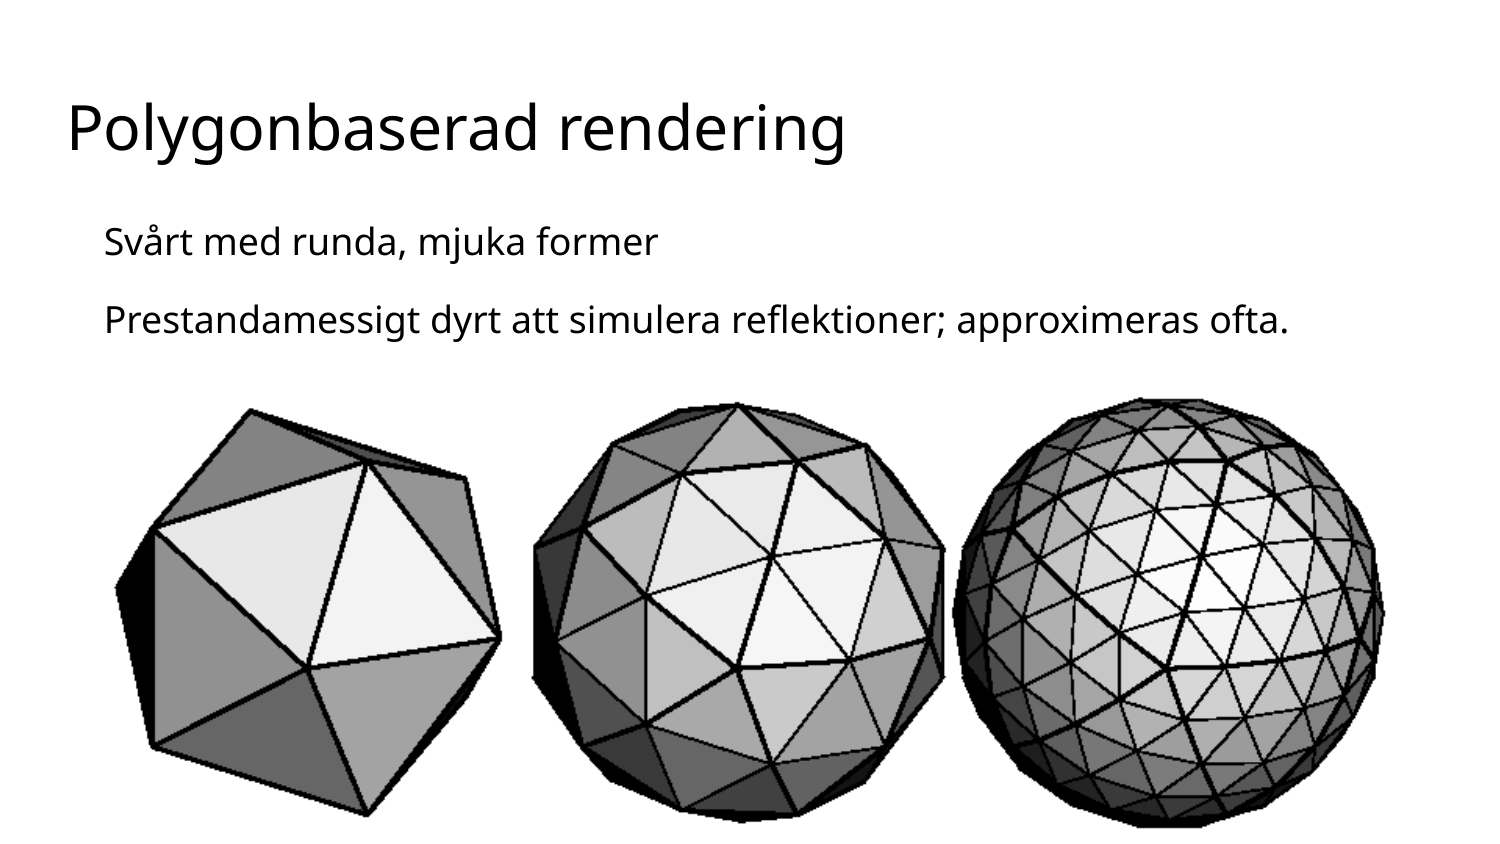

# Polygonbaserad rendering
Svårt med runda, mjuka former
Prestandamessigt dyrt att simulera reflektioner; approximeras ofta.
Annorlunda prestandaavvägningar jämfört med Ray-Marching.